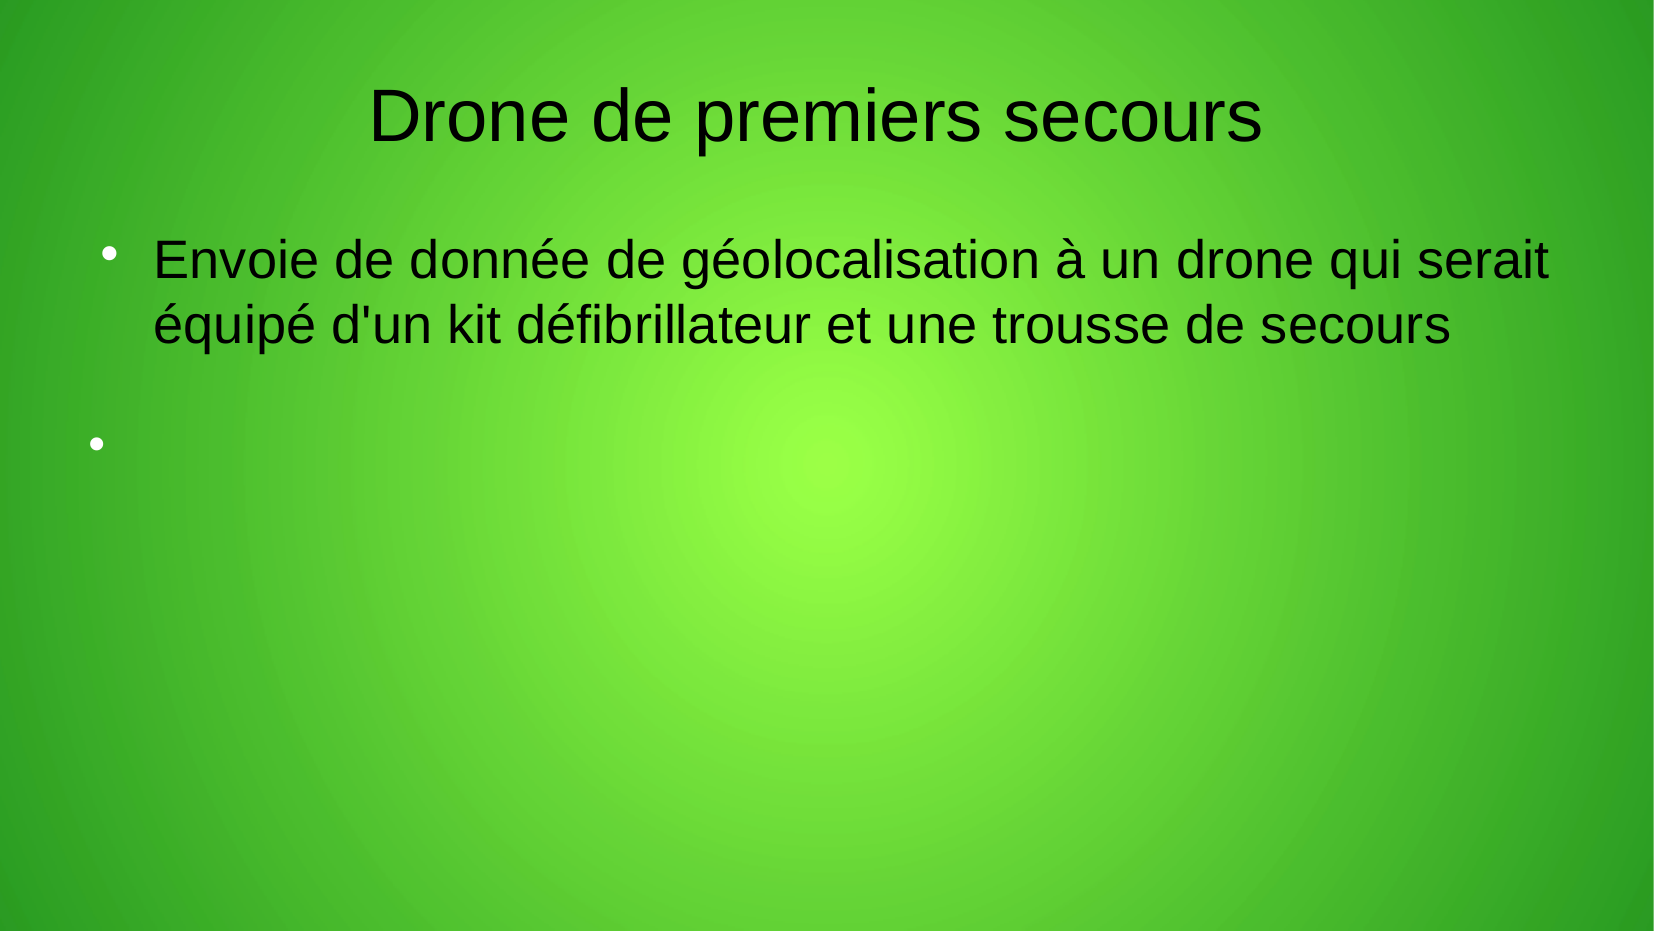

Drone de premiers secours
Envoie de donnée de géolocalisation à un drone qui serait équipé d'un kit défibrillateur et une trousse de secours